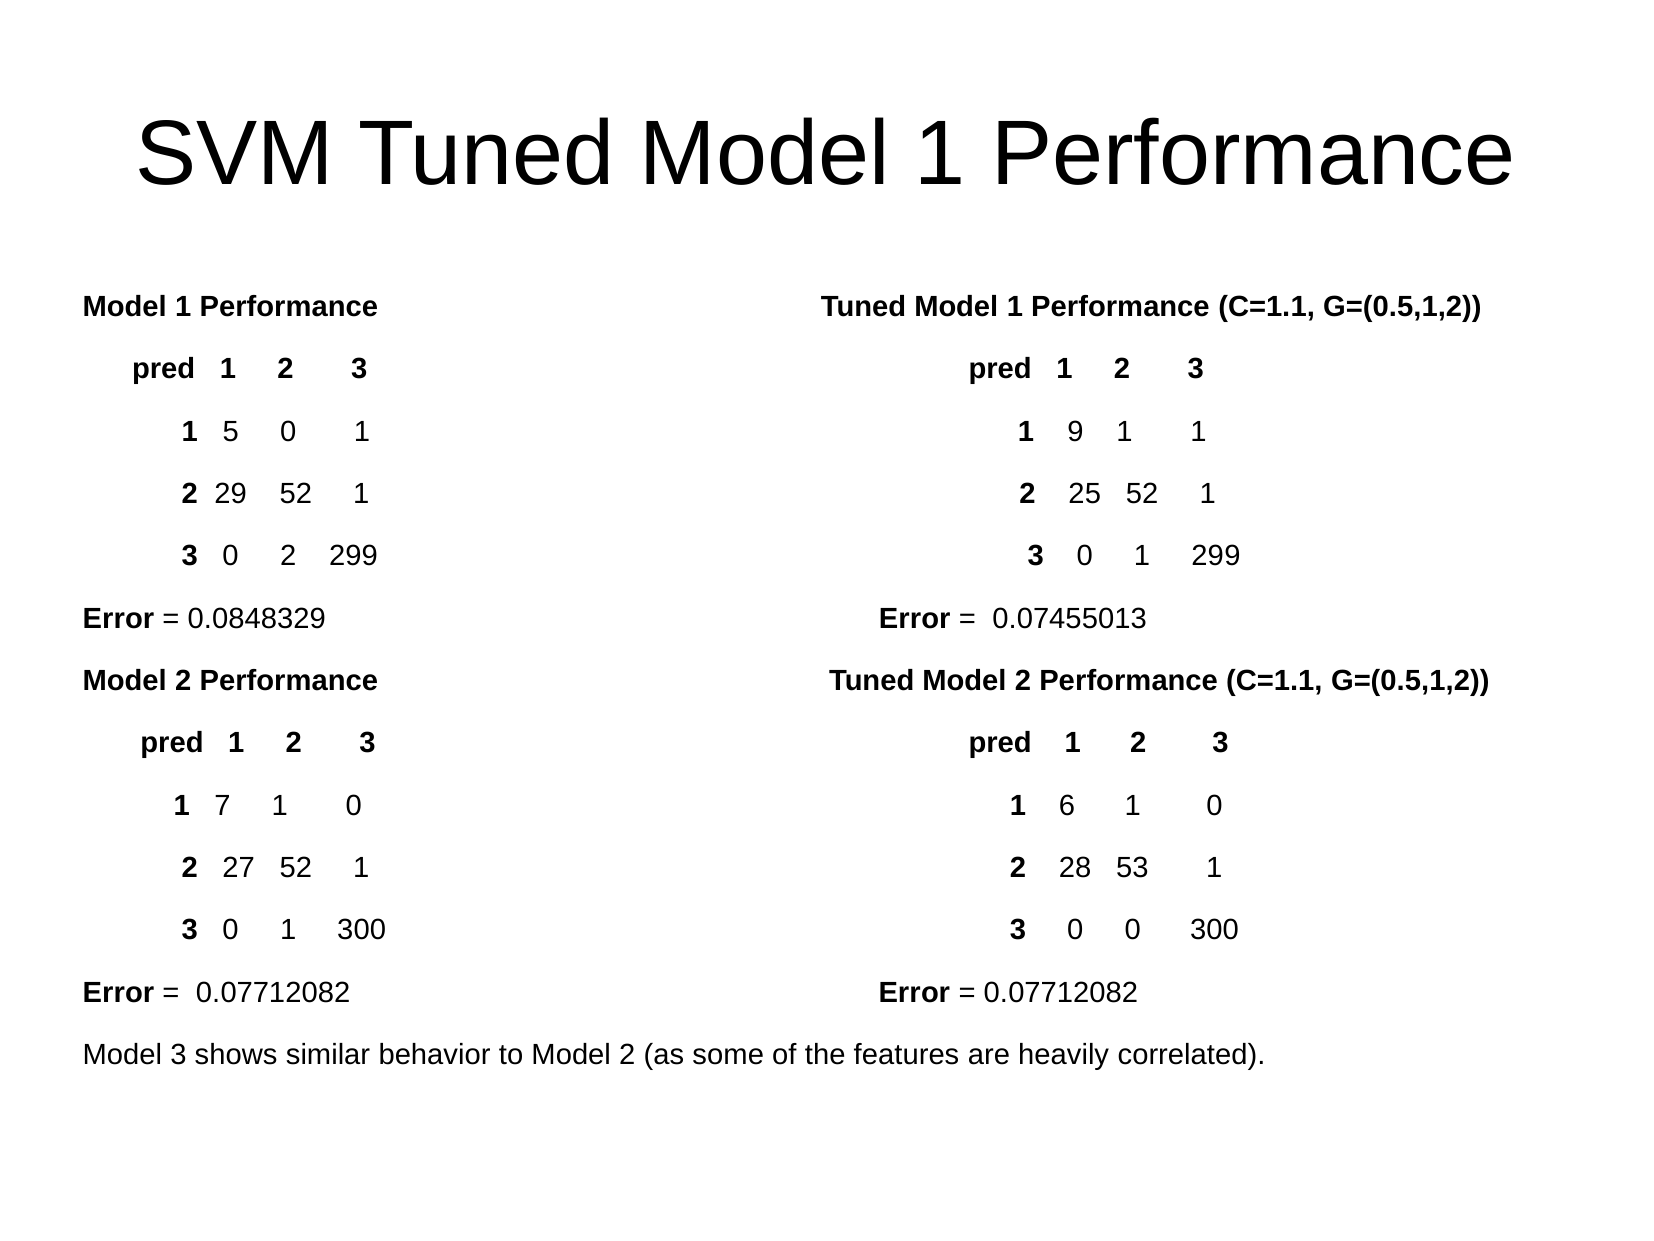

# SVM Tuned Model 1 Performance
Model 1 Performance						Tuned Model 1 Performance (C=1.1, G=(0.5,1,2))
 pred 1 2 3					 				pred 1 2 3
 1 5 0 1						 			 1 9 1 1
 2 29 52 1						 2 25 52 1
 3 0 2 299 					 3 0 1 299
Error = 0.0848329						 Error = 0.07455013
Model 2 Performance 				 Tuned Model 2 Performance (C=1.1, G=(0.5,1,2))
 pred 1 2 3 								pred 1 2 3
 1 7 1 0 								 1 6 1 0
 2 27 52 1 								 2 28 53 1
 3 0 1 300 						 3 0 0 300
Error = 0.07712082 				 Error = 0.07712082
Model 3 shows similar behavior to Model 2 (as some of the features are heavily correlated).